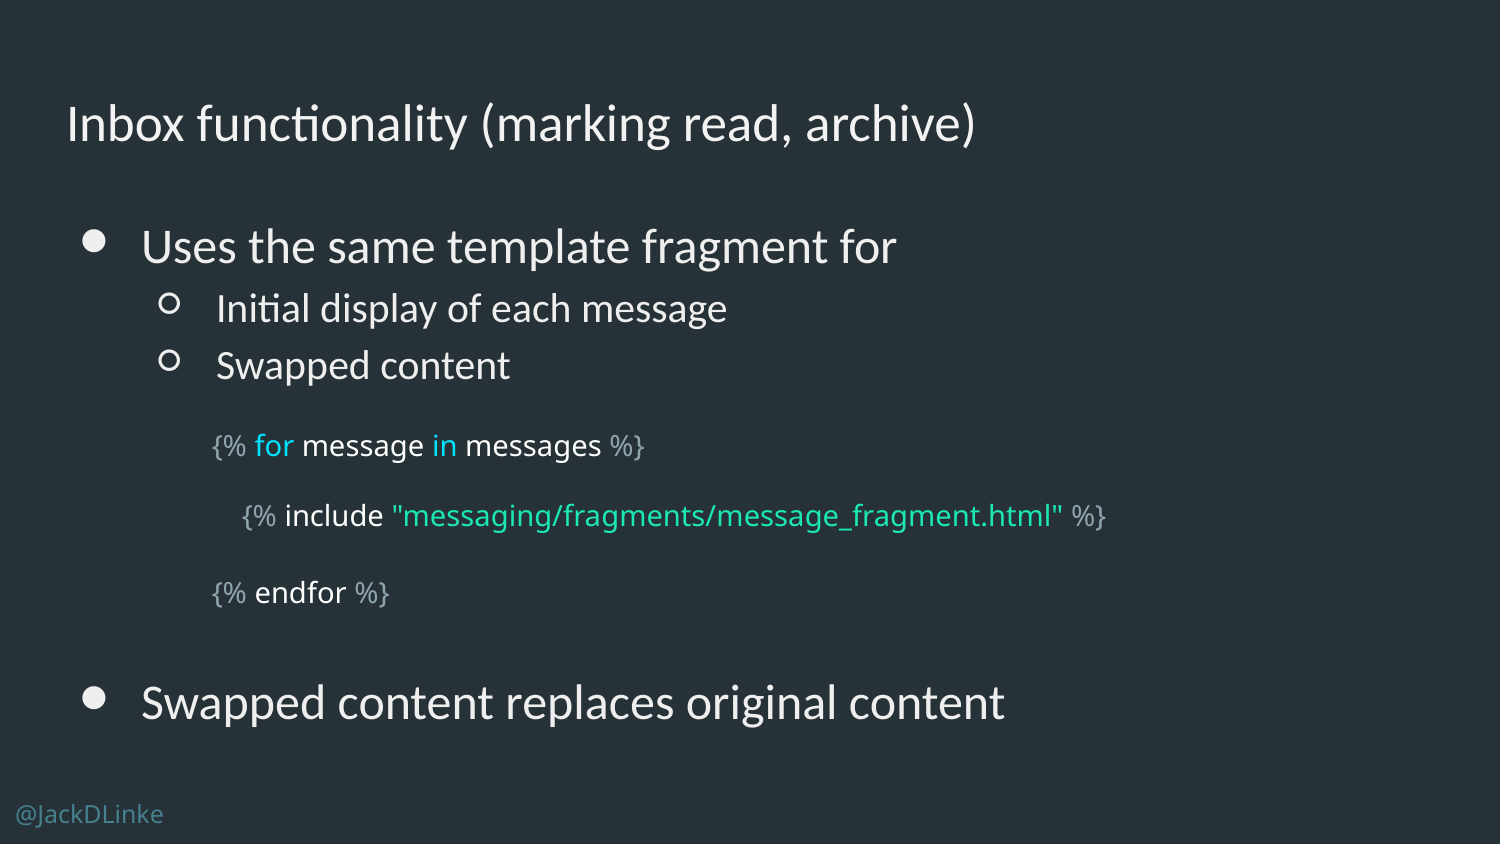

# Inbox functionality (marking read, archive)
Uses the same template fragment for
Initial display of each message
Swapped content
Swapped content replaces original content
{% for message in messages %}
 {% include "messaging/fragments/message_fragment.html" %}
{% endfor %}